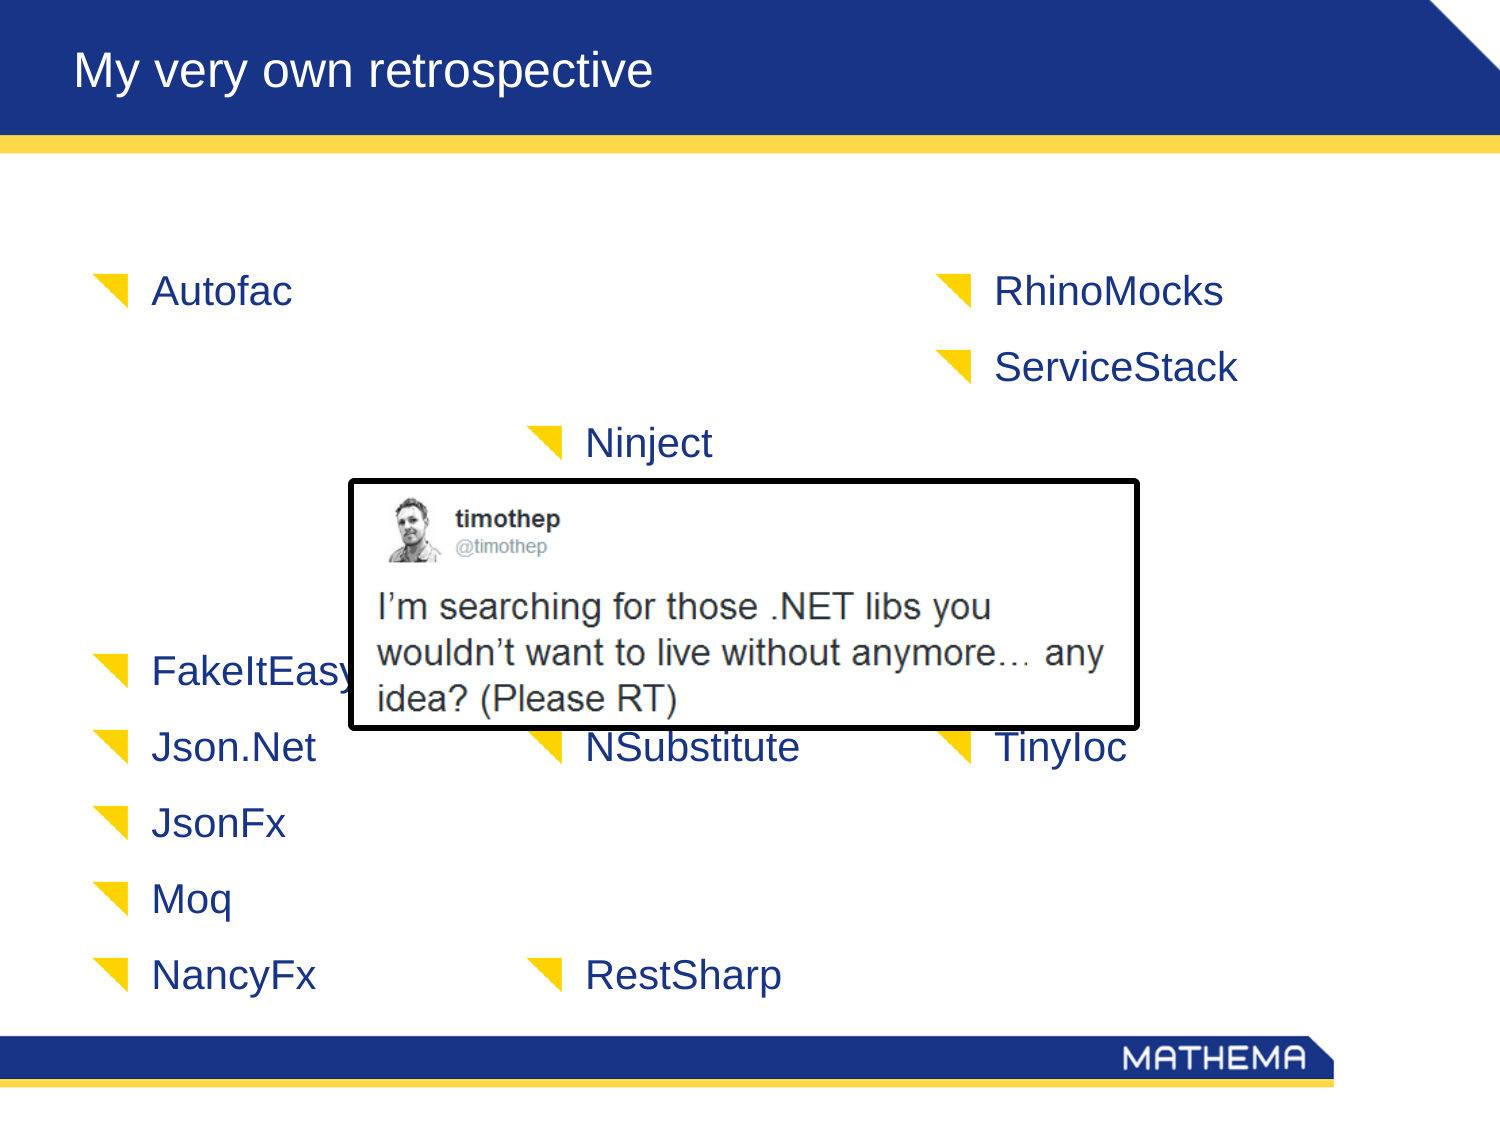

# My very own retrospective
Autofac
FakeItEasy
Json.Net
JsonFx
Moq
NancyFx
Ninject
NLog
NodaTime
NSubstitute
RestSharp
RhinoMocks
ServiceStack
TinyIoc